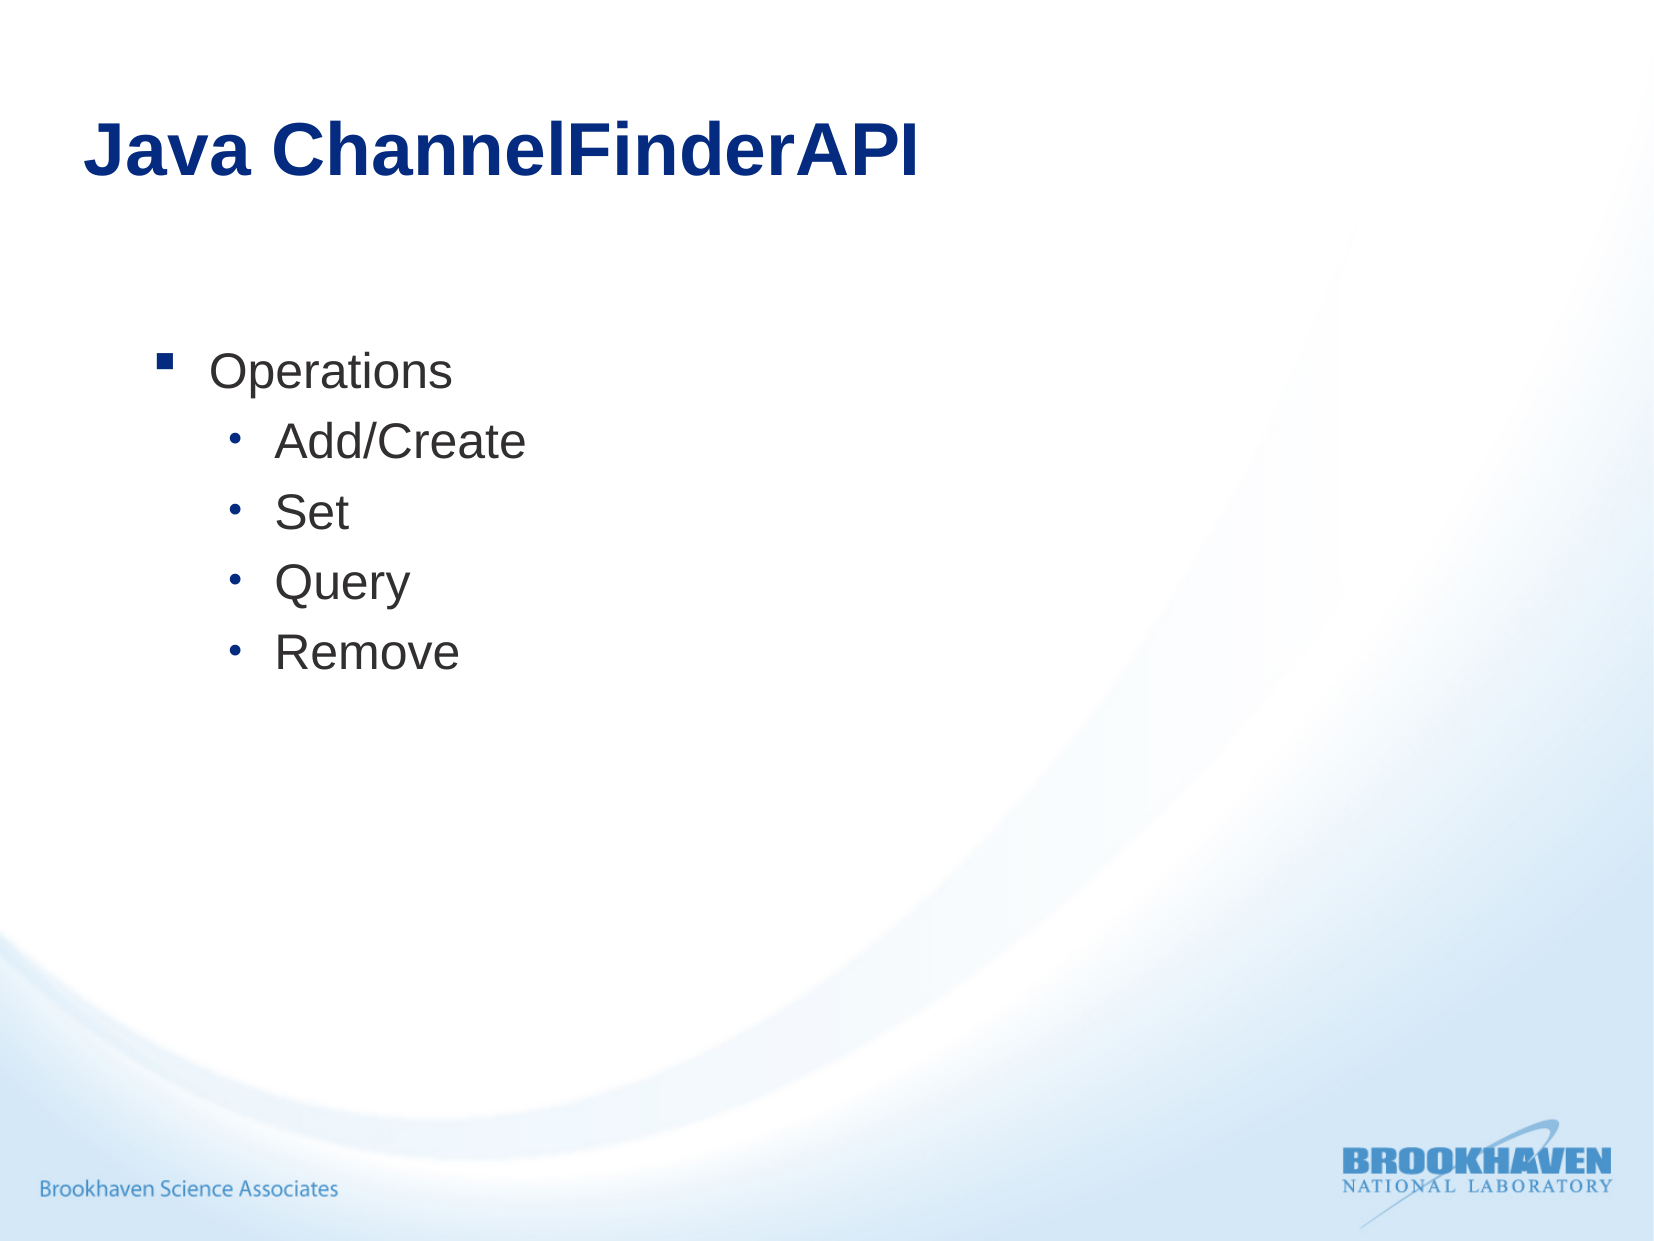

# Java ChannelFinderAPI
Operations
Add/Create
Set
Query
Remove